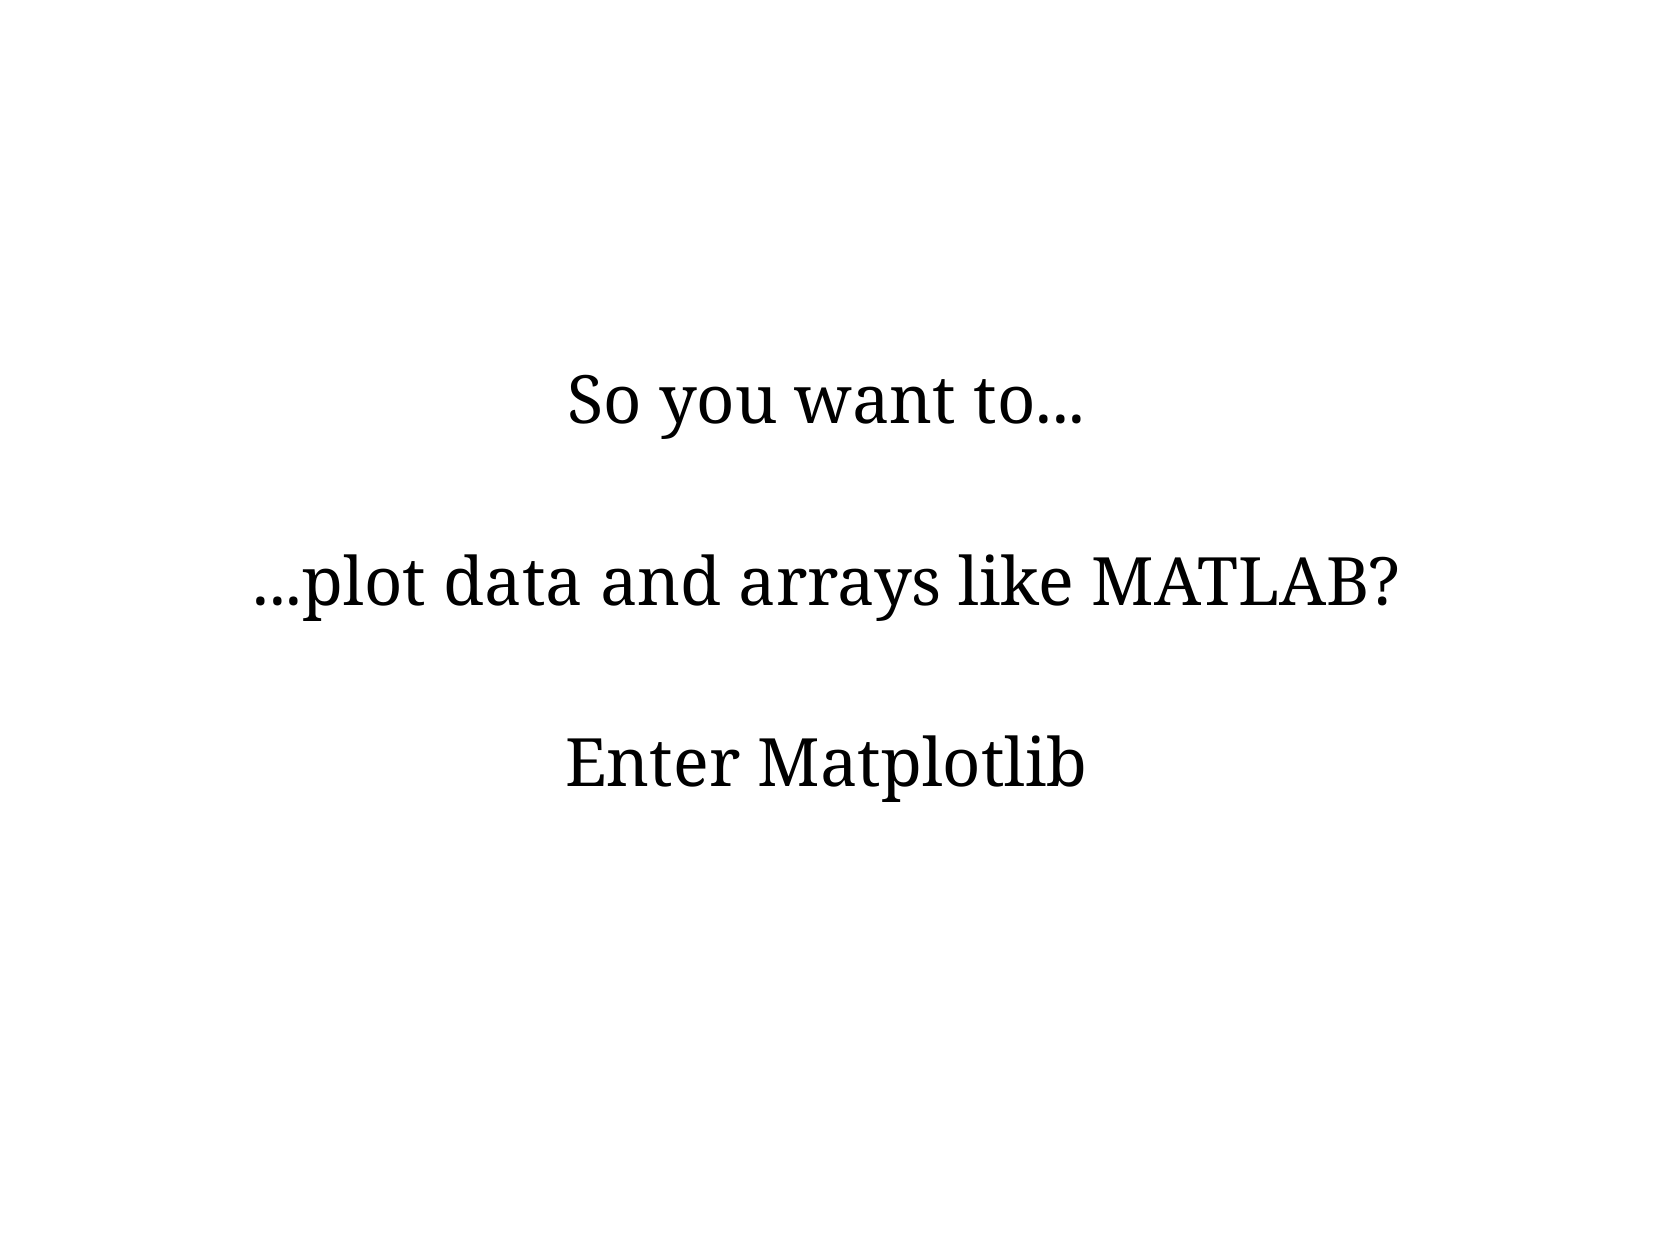

# So you want to...
...plot data and arrays like MATLAB?
Enter Matplotlib